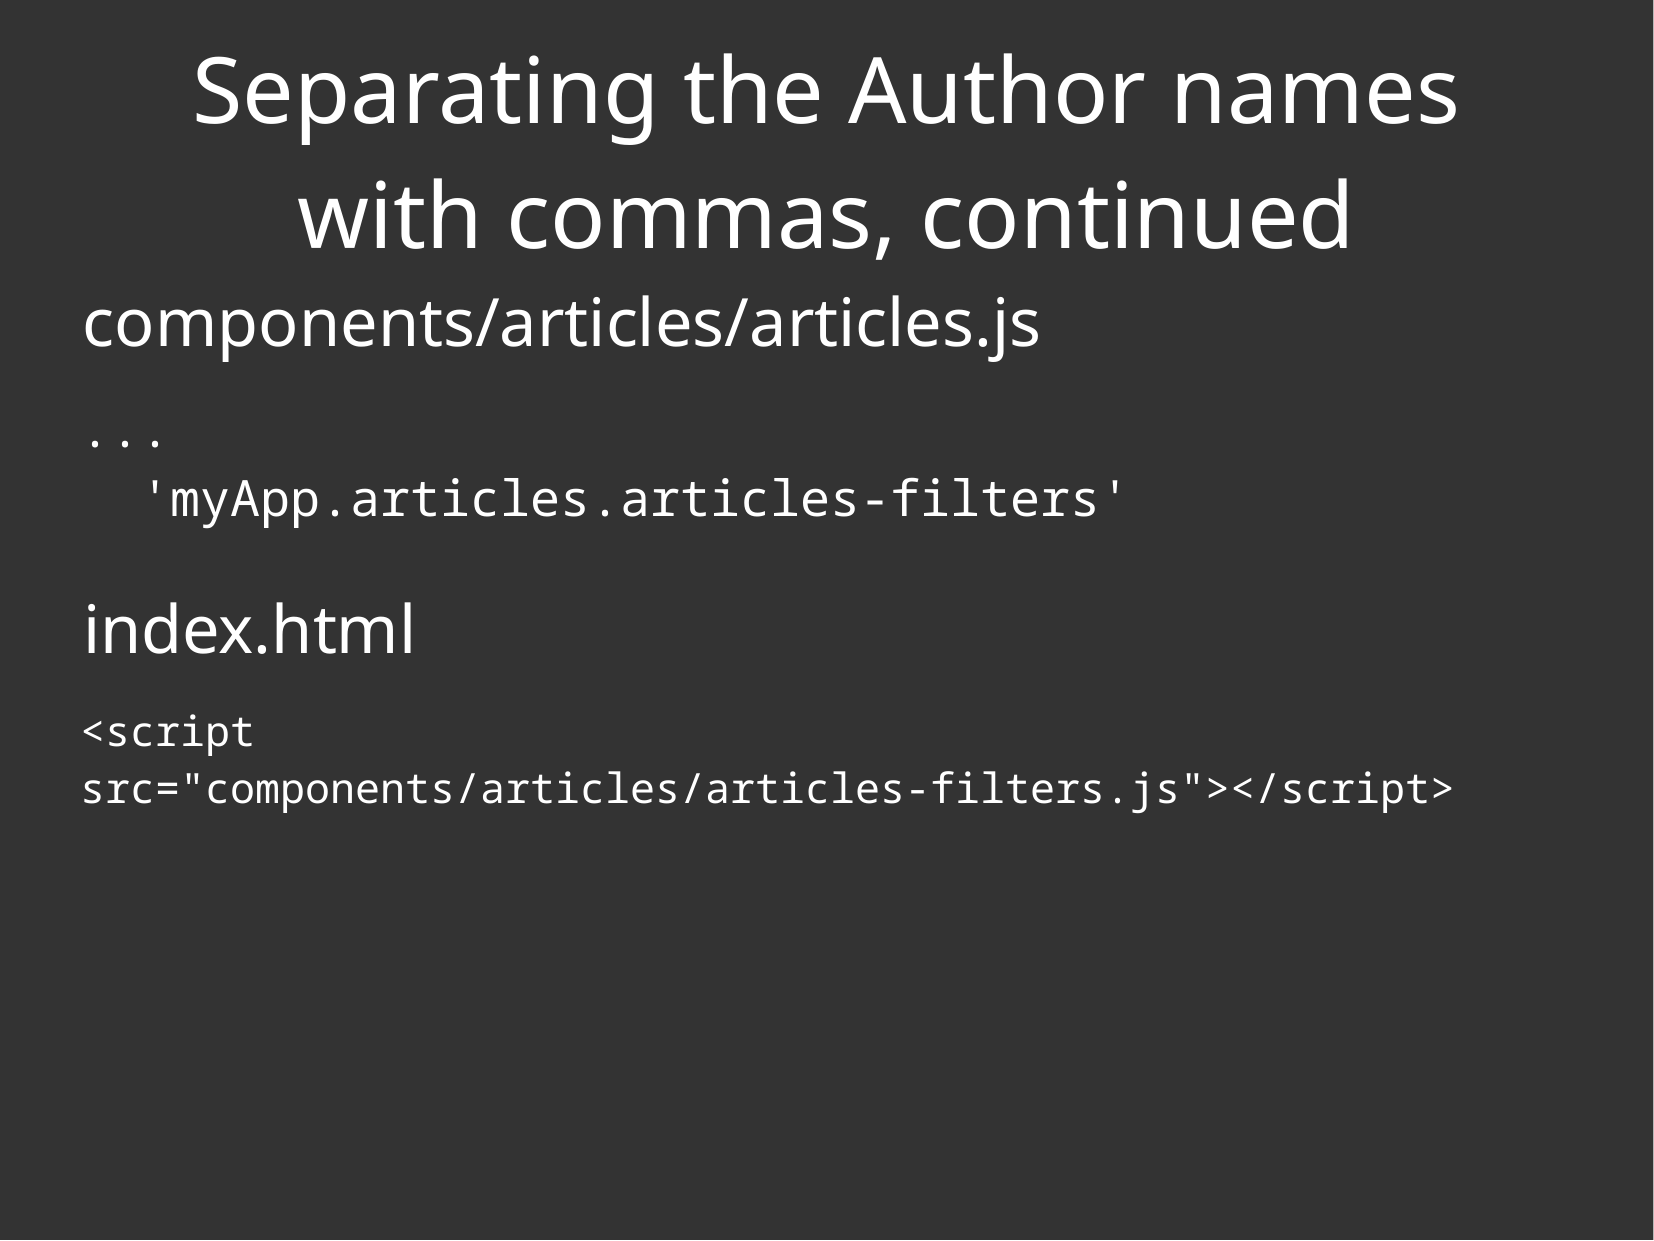

# Separating the Author names with commas, continued
components/articles/articles.js
...
 'myApp.articles.articles-filters'
index.html
<script src="components/articles/articles-filters.js"></script>